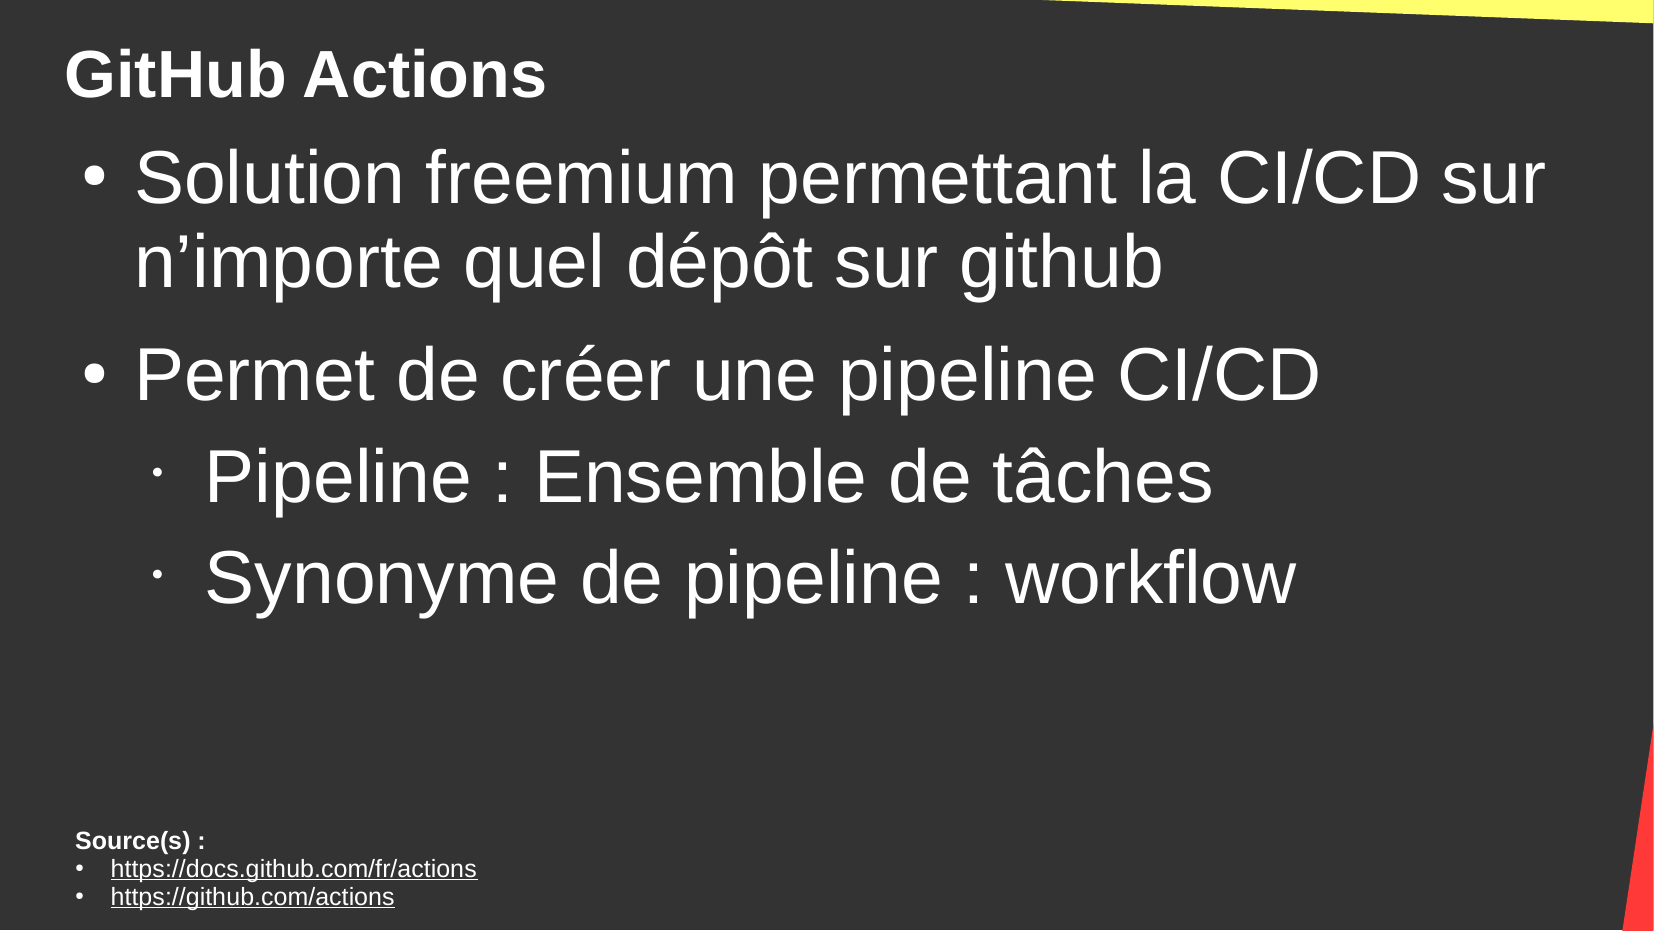

# GitHub Actions
Solution freemium permettant la CI/CD sur n’importe quel dépôt sur github
Permet de créer une pipeline CI/CD
Pipeline : Ensemble de tâches
Synonyme de pipeline : workflow
Source(s) :
https://docs.github.com/fr/actions
https://github.com/actions